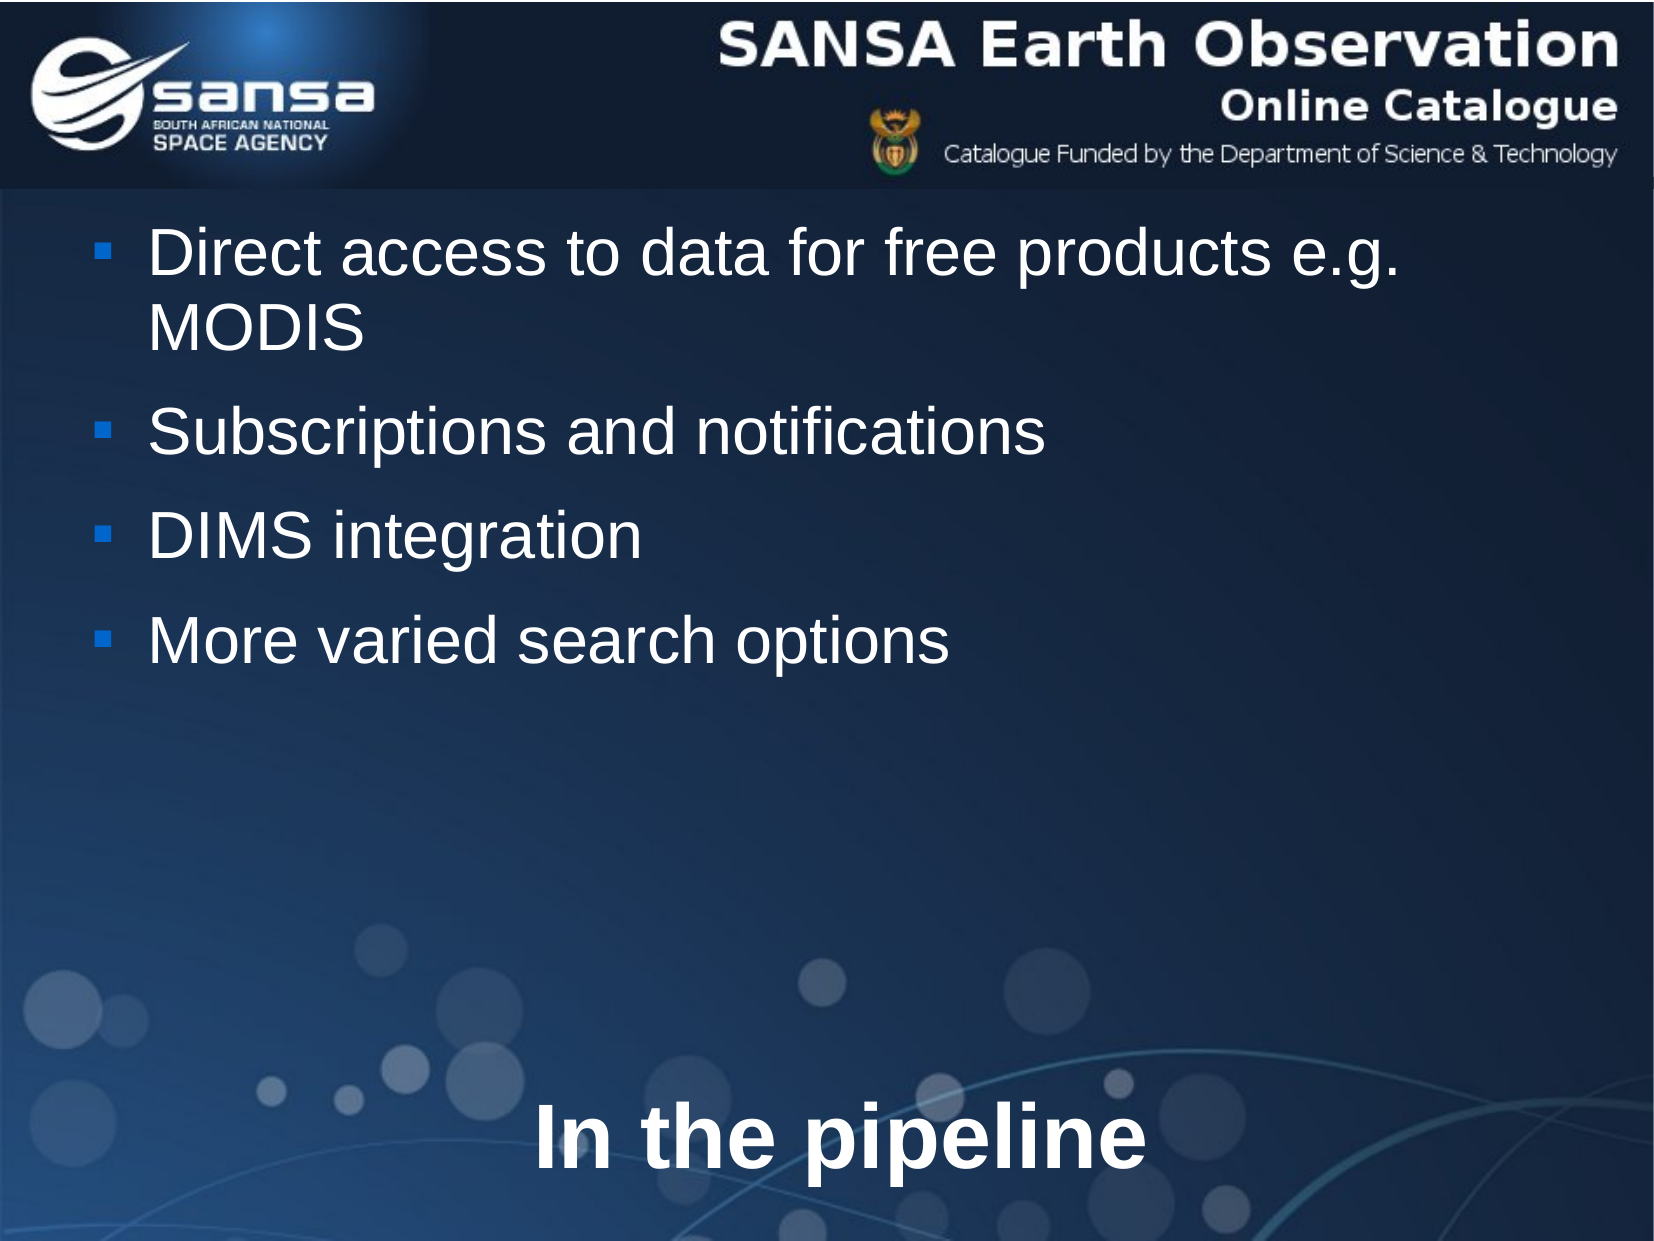

Direct access to data for free products e.g. MODIS
Subscriptions and notifications
DIMS integration
More varied search options
# In the pipeline